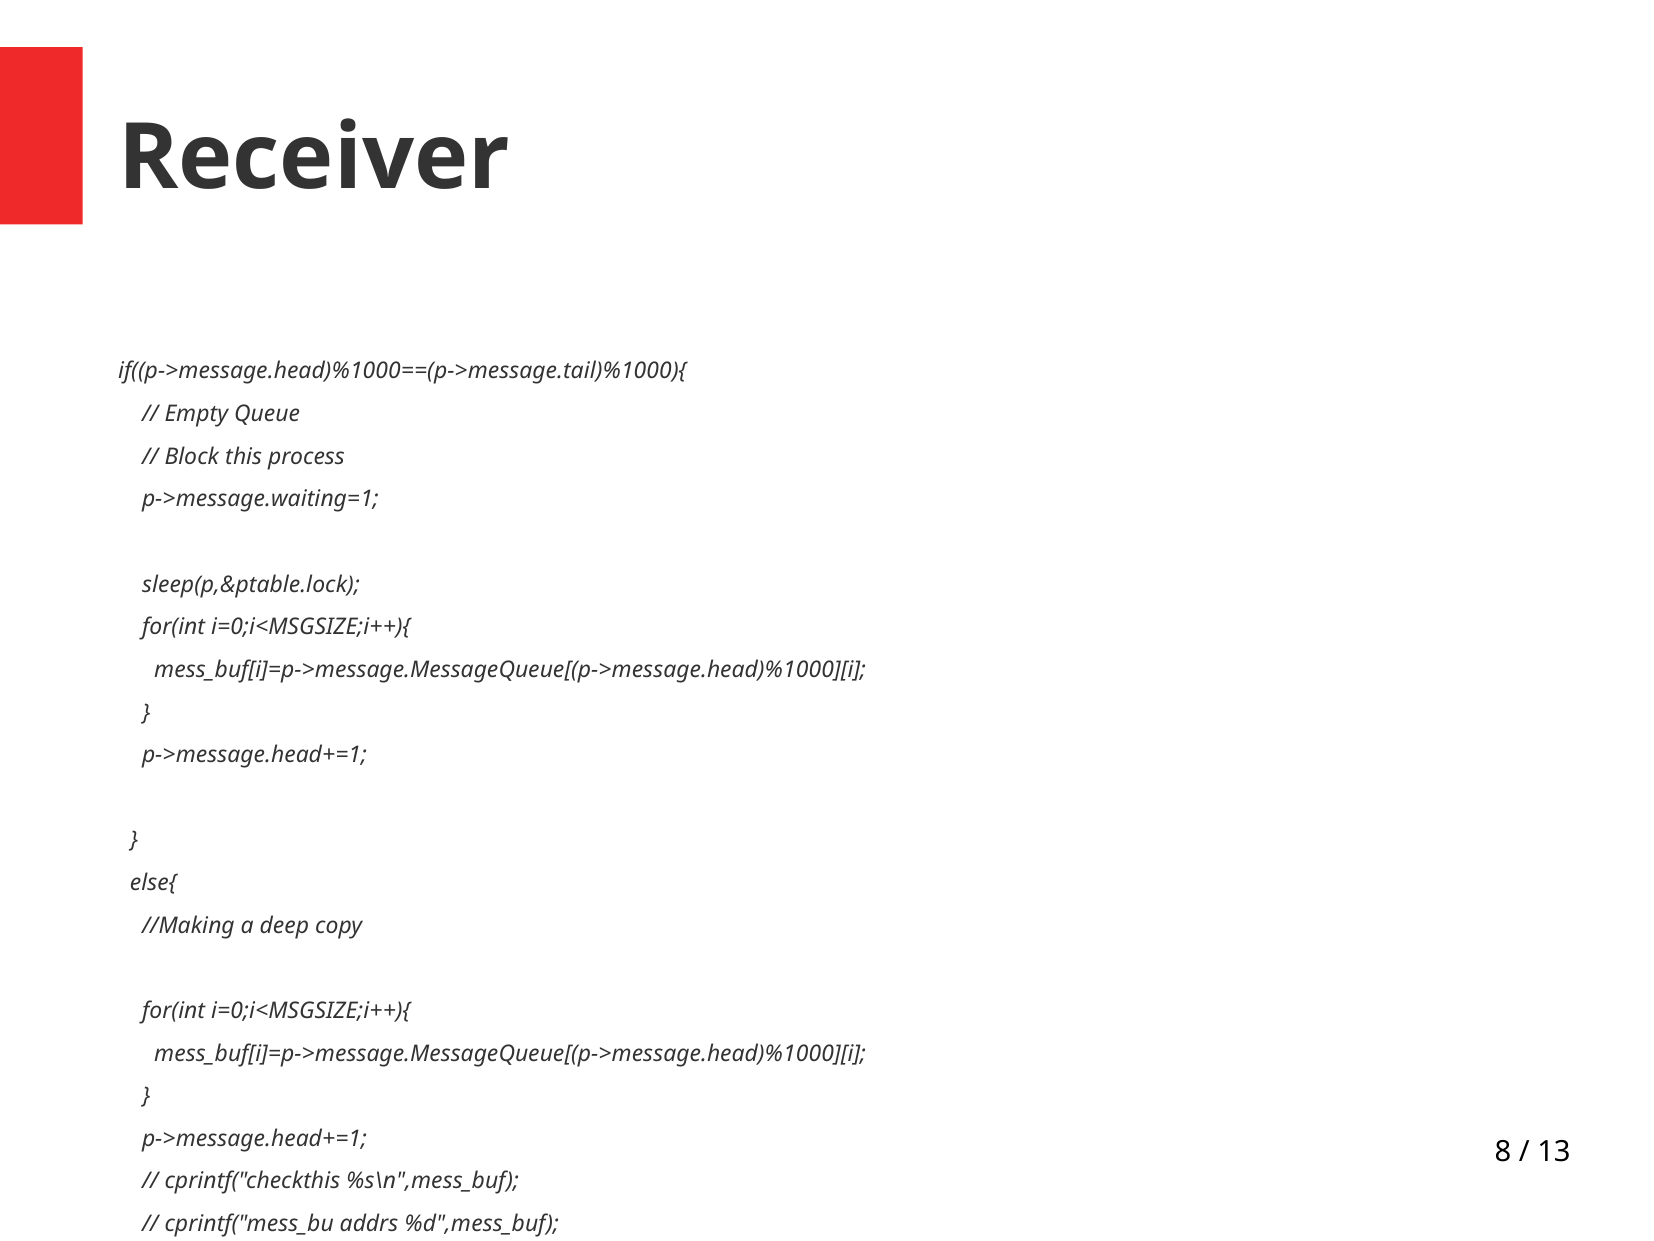

# Receiver
if((p->message.head)%1000==(p->message.tail)%1000){
 // Empty Queue
 // Block this process
 p->message.waiting=1;
 sleep(p,&ptable.lock);
 for(int i=0;i<MSGSIZE;i++){
 mess_buf[i]=p->message.MessageQueue[(p->message.head)%1000][i];
 }
 p->message.head+=1;
 }
 else{
 //Making a deep copy
 for(int i=0;i<MSGSIZE;i++){
 mess_buf[i]=p->message.MessageQueue[(p->message.head)%1000][i];
 }
 p->message.head+=1;
 // cprintf("checkthis %s\n",mess_buf);
 // cprintf("mess_bu addrs %d",mess_buf);
 }
8